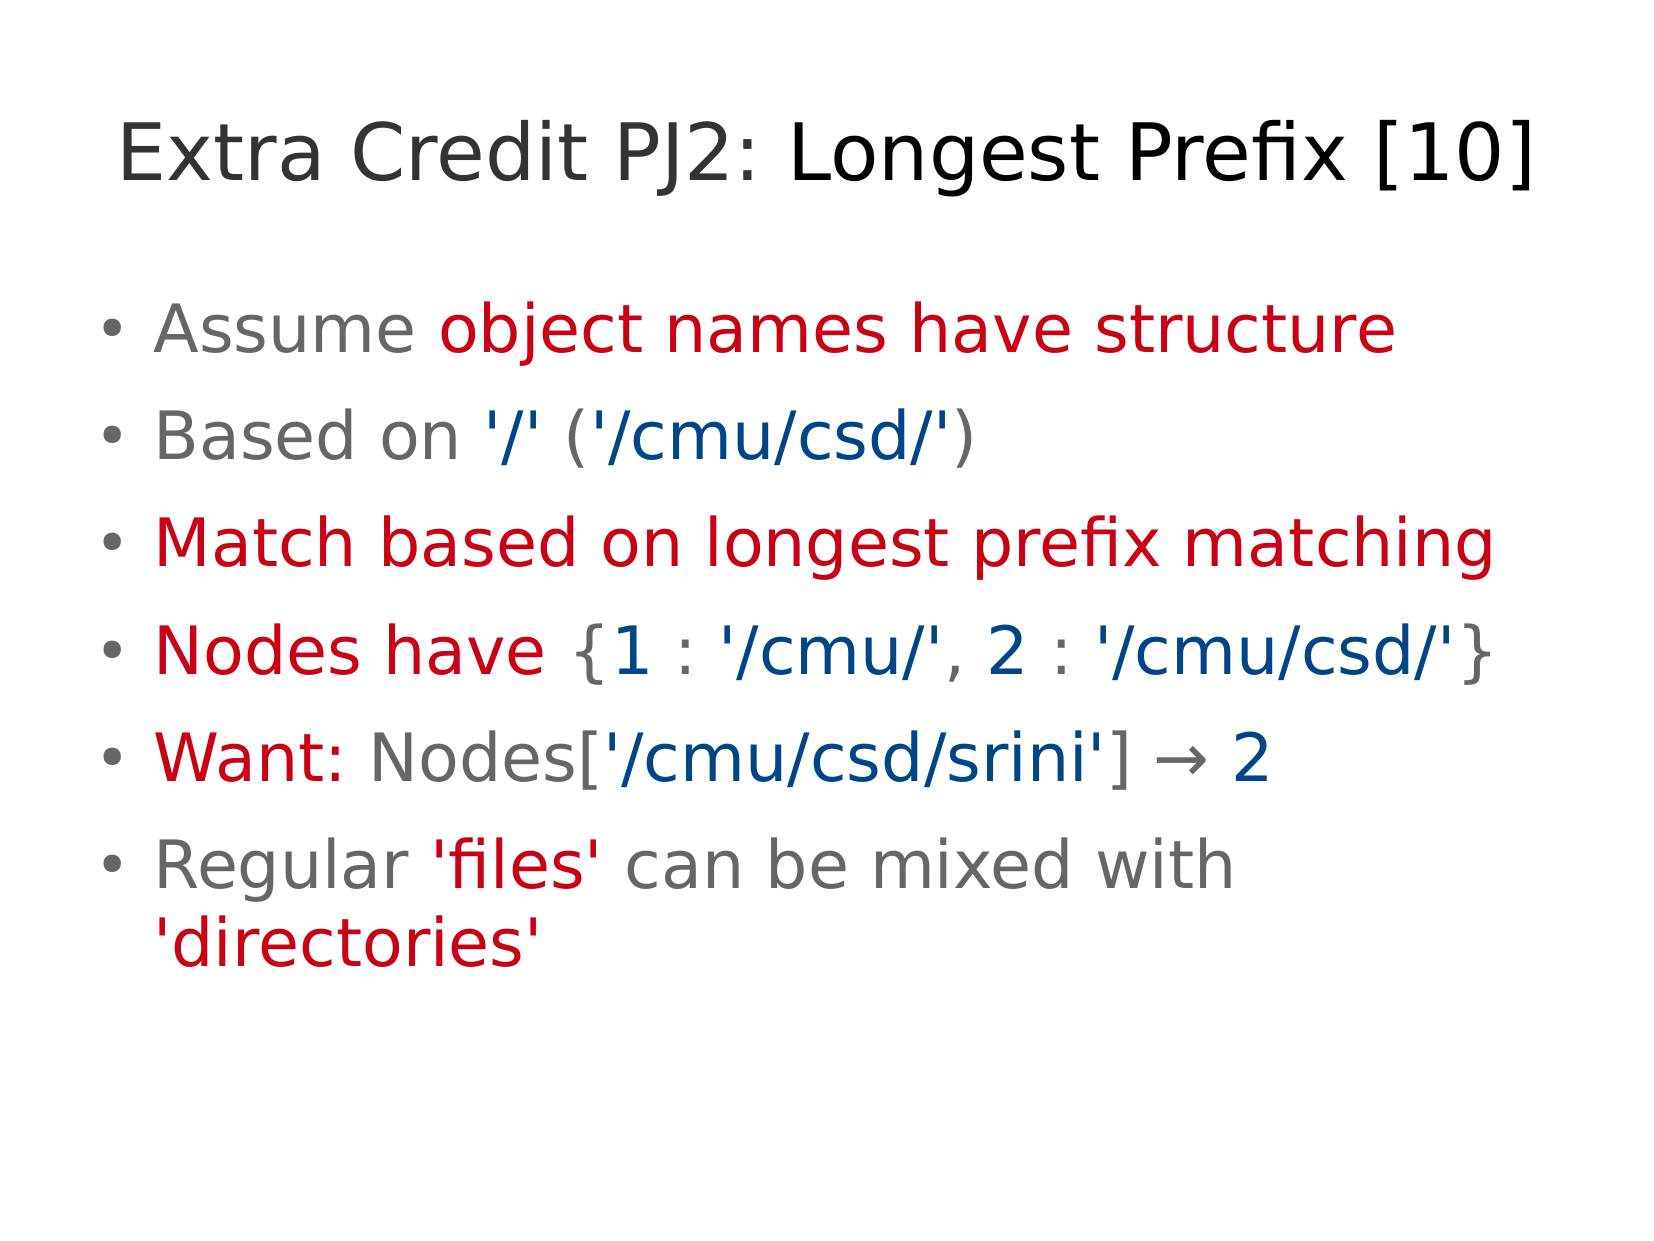

# Extra Credit PJ2: Longest Prefix [10]
Assume object names have structure
Based on '/' ('/cmu/csd/')
Match based on longest prefix matching
Nodes have {1 : '/cmu/', 2 : '/cmu/csd/'}
Want: Nodes['/cmu/csd/srini'] → 2
Regular 'files' can be mixed with 'directories'